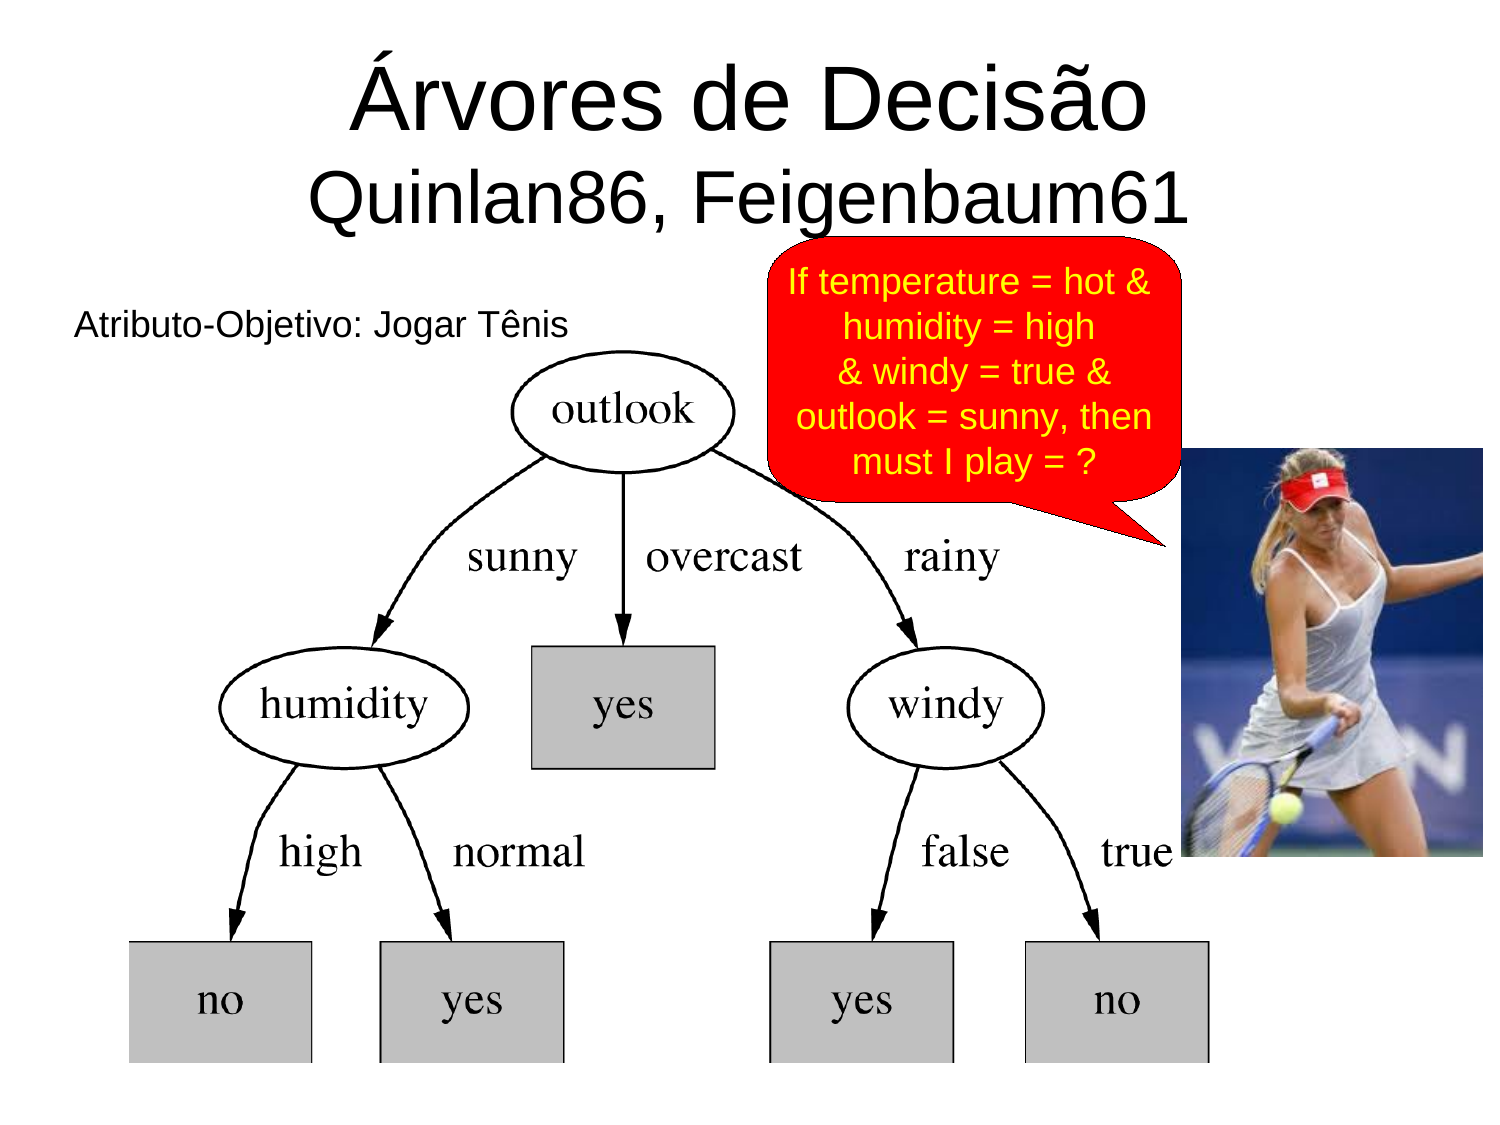

# Árvores de Decisão Quinlan86, Feigenbaum61
If temperature = hot &
humidity = high
 & windy = true &
outlook = sunny, then
must I play = ?
Atributo-Objetivo: Jogar Tênis